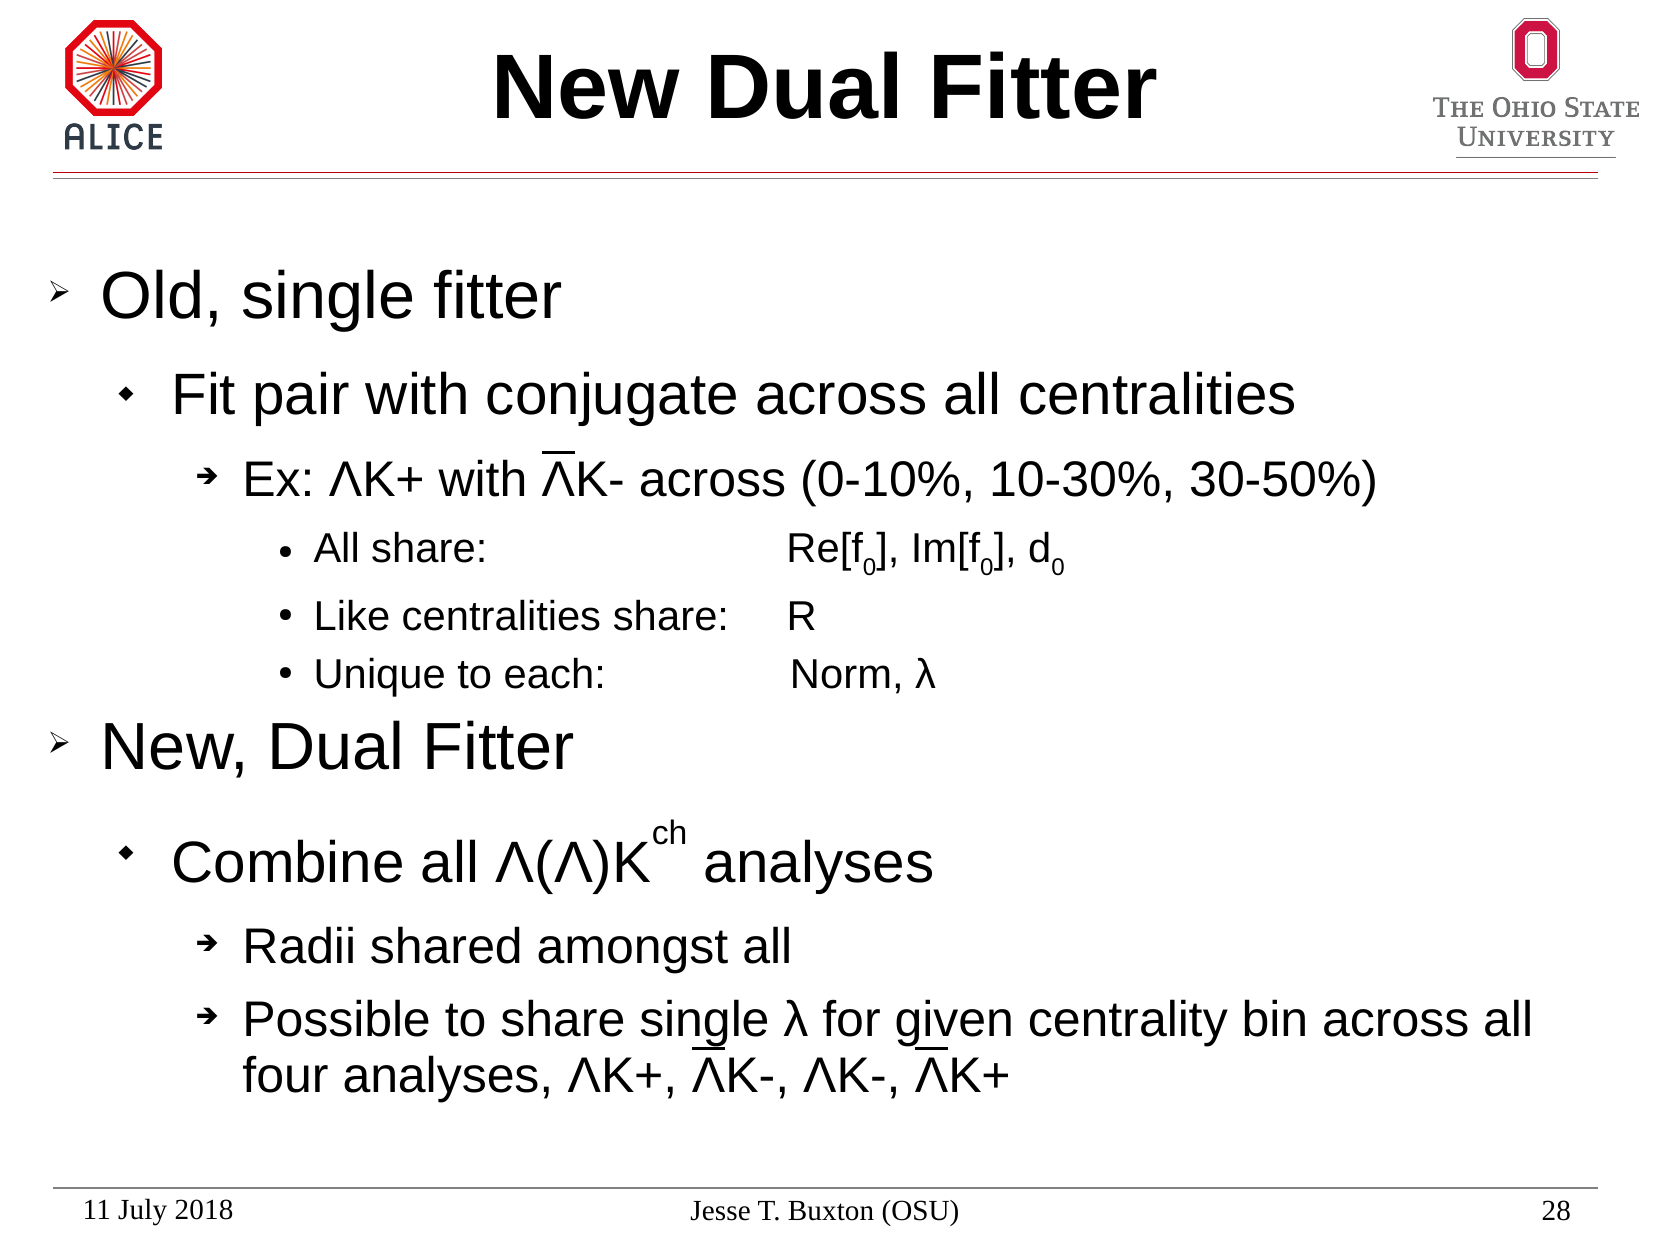

# New Dual Fitter
Old, single fitter
Fit pair with conjugate across all centralities
Ex: ΛK+ with ΛK- across (0-10%, 10-30%, 30-50%)
All share: Re[f0], Im[f0], d0
Like centralities share: R
Unique to each: Norm, λ
New, Dual Fitter
Combine all Λ(Λ)Kch analyses
Radii shared amongst all
Possible to share single λ for given centrality bin across all four analyses, ΛK+, ΛK-, ΛK-, ΛK+
11 July 2018
Jesse T. Buxton (OSU)
28